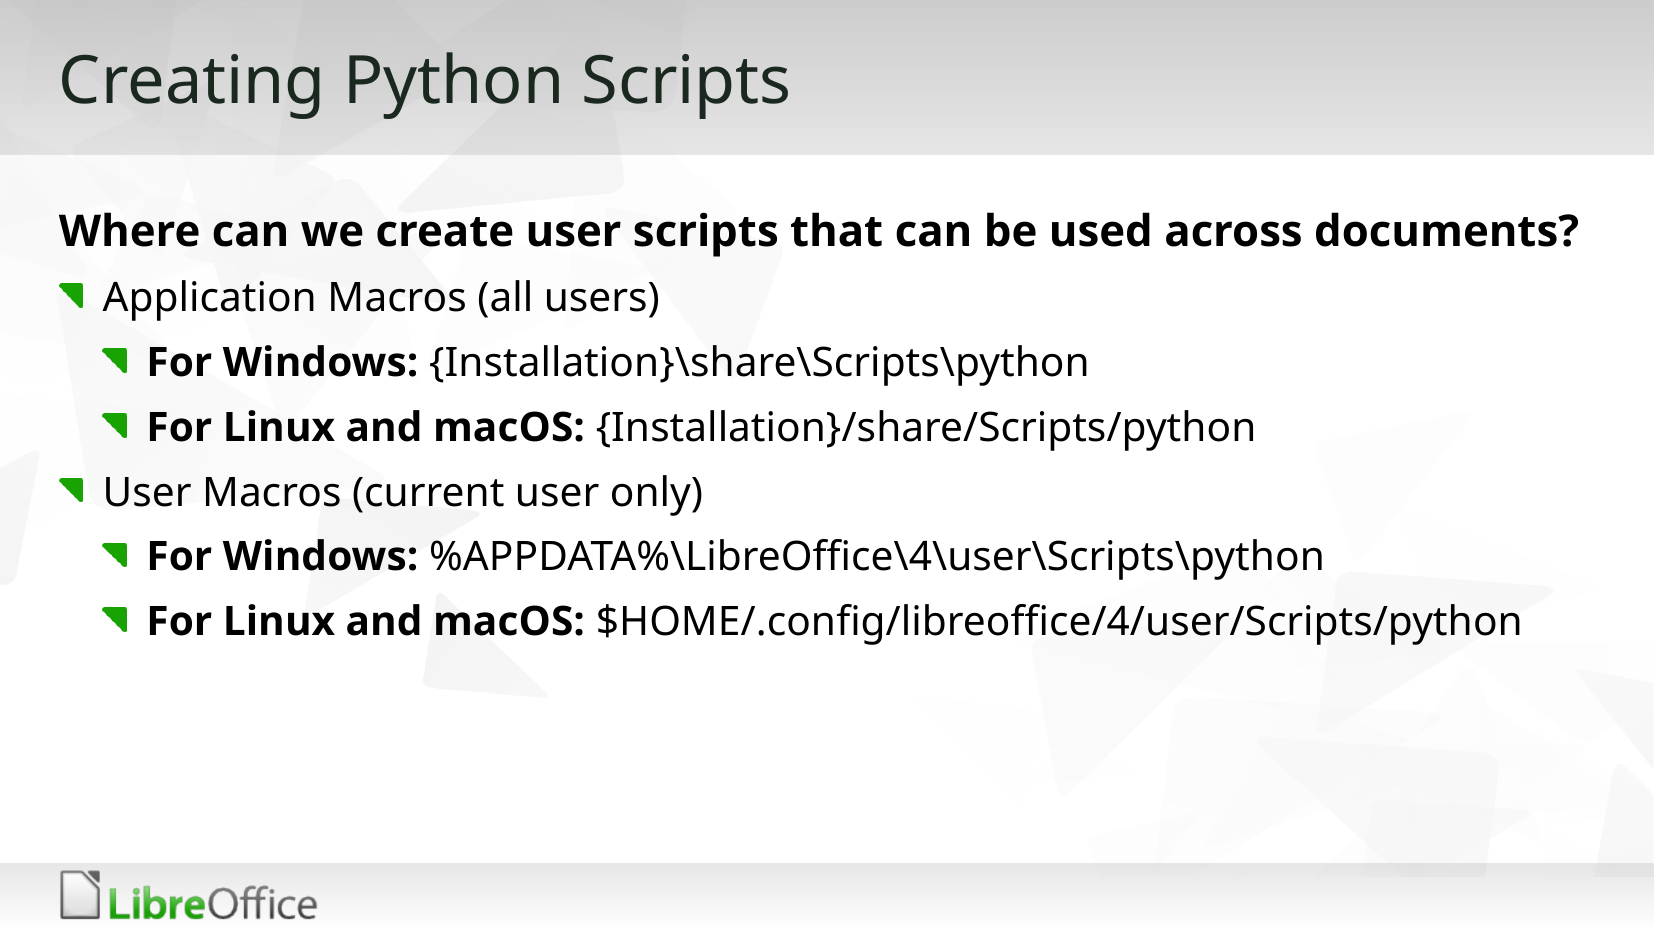

# Creating Python Scripts
Where can we create user scripts that can be used across documents?
Application Macros (all users)
For Windows: {Installation}\share\Scripts\python
For Linux and macOS: {Installation}/share/Scripts/python
User Macros (current user only)
For Windows: %APPDATA%\LibreOffice\4\user\Scripts\python
For Linux and macOS: $HOME/.config/libreoffice/4/user/Scripts/python